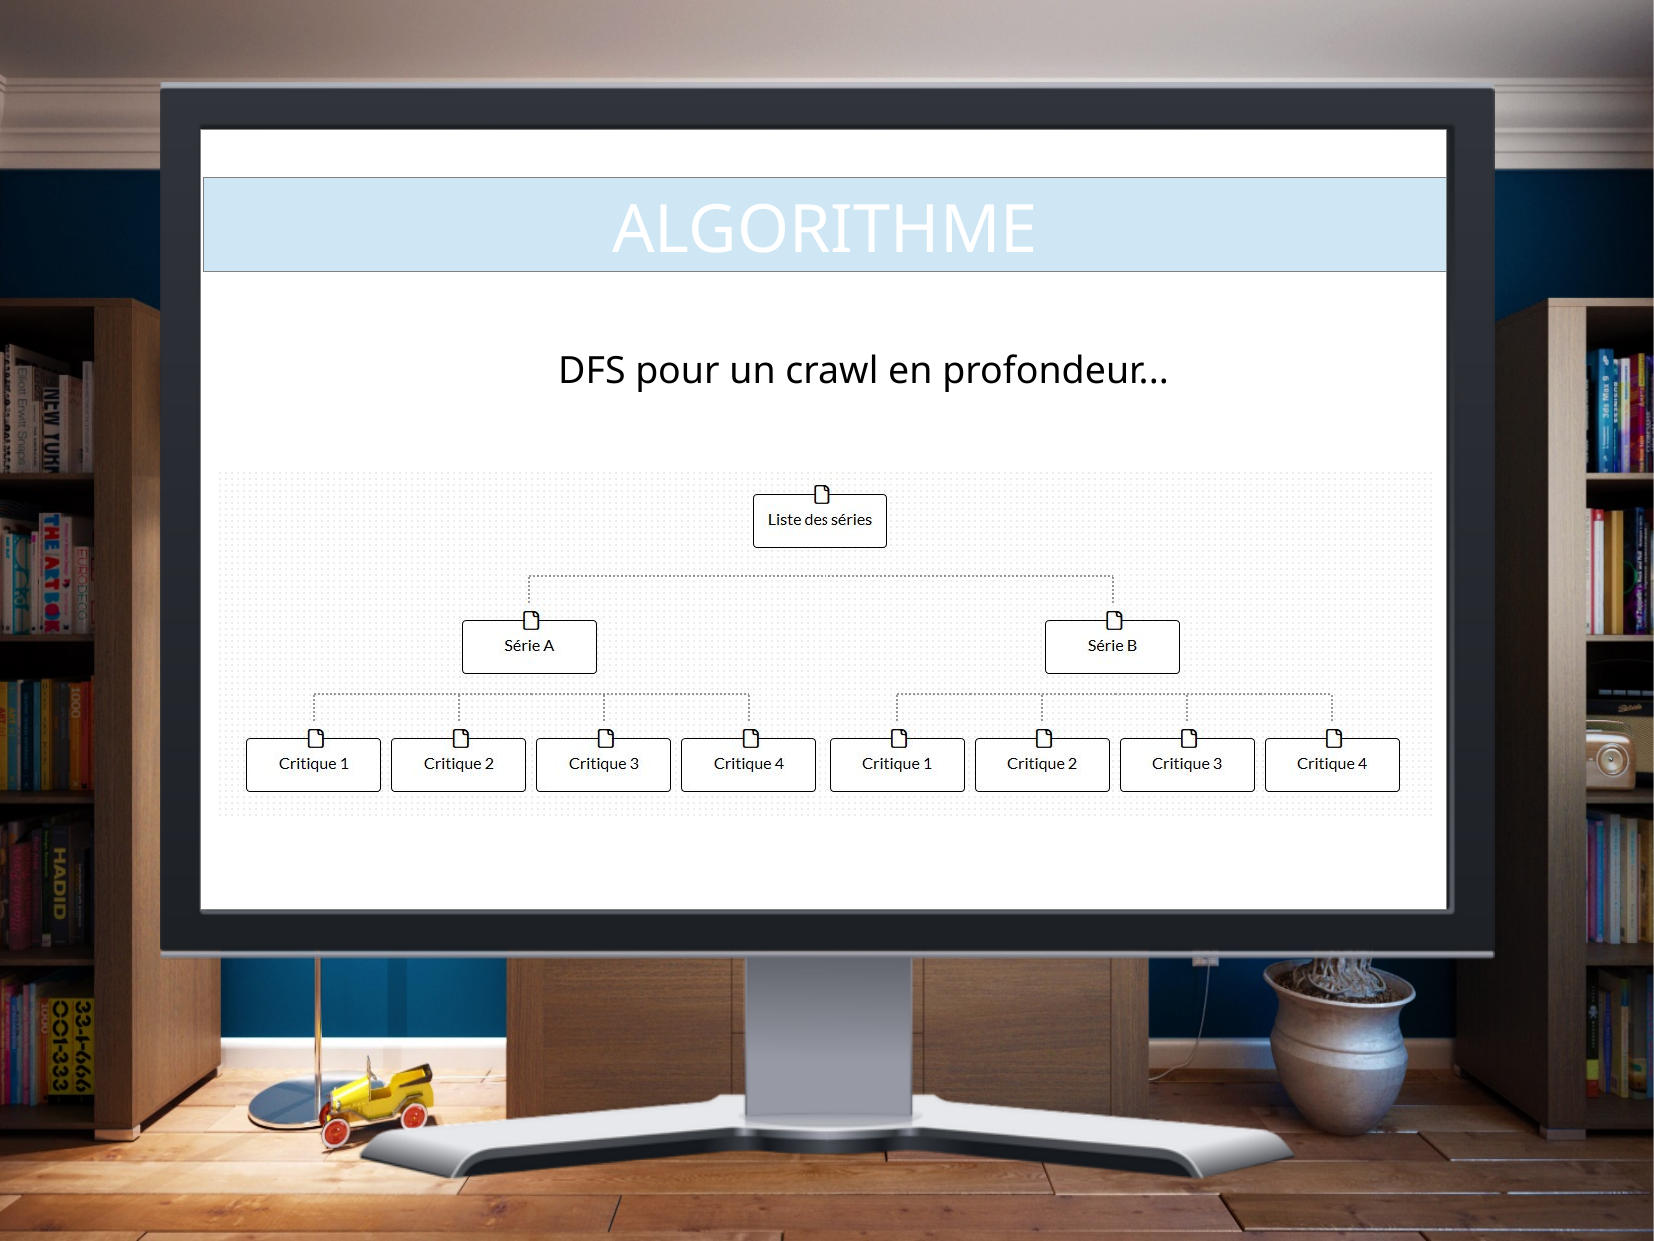

# ALGORITHME
DFS pour un crawl en profondeur...